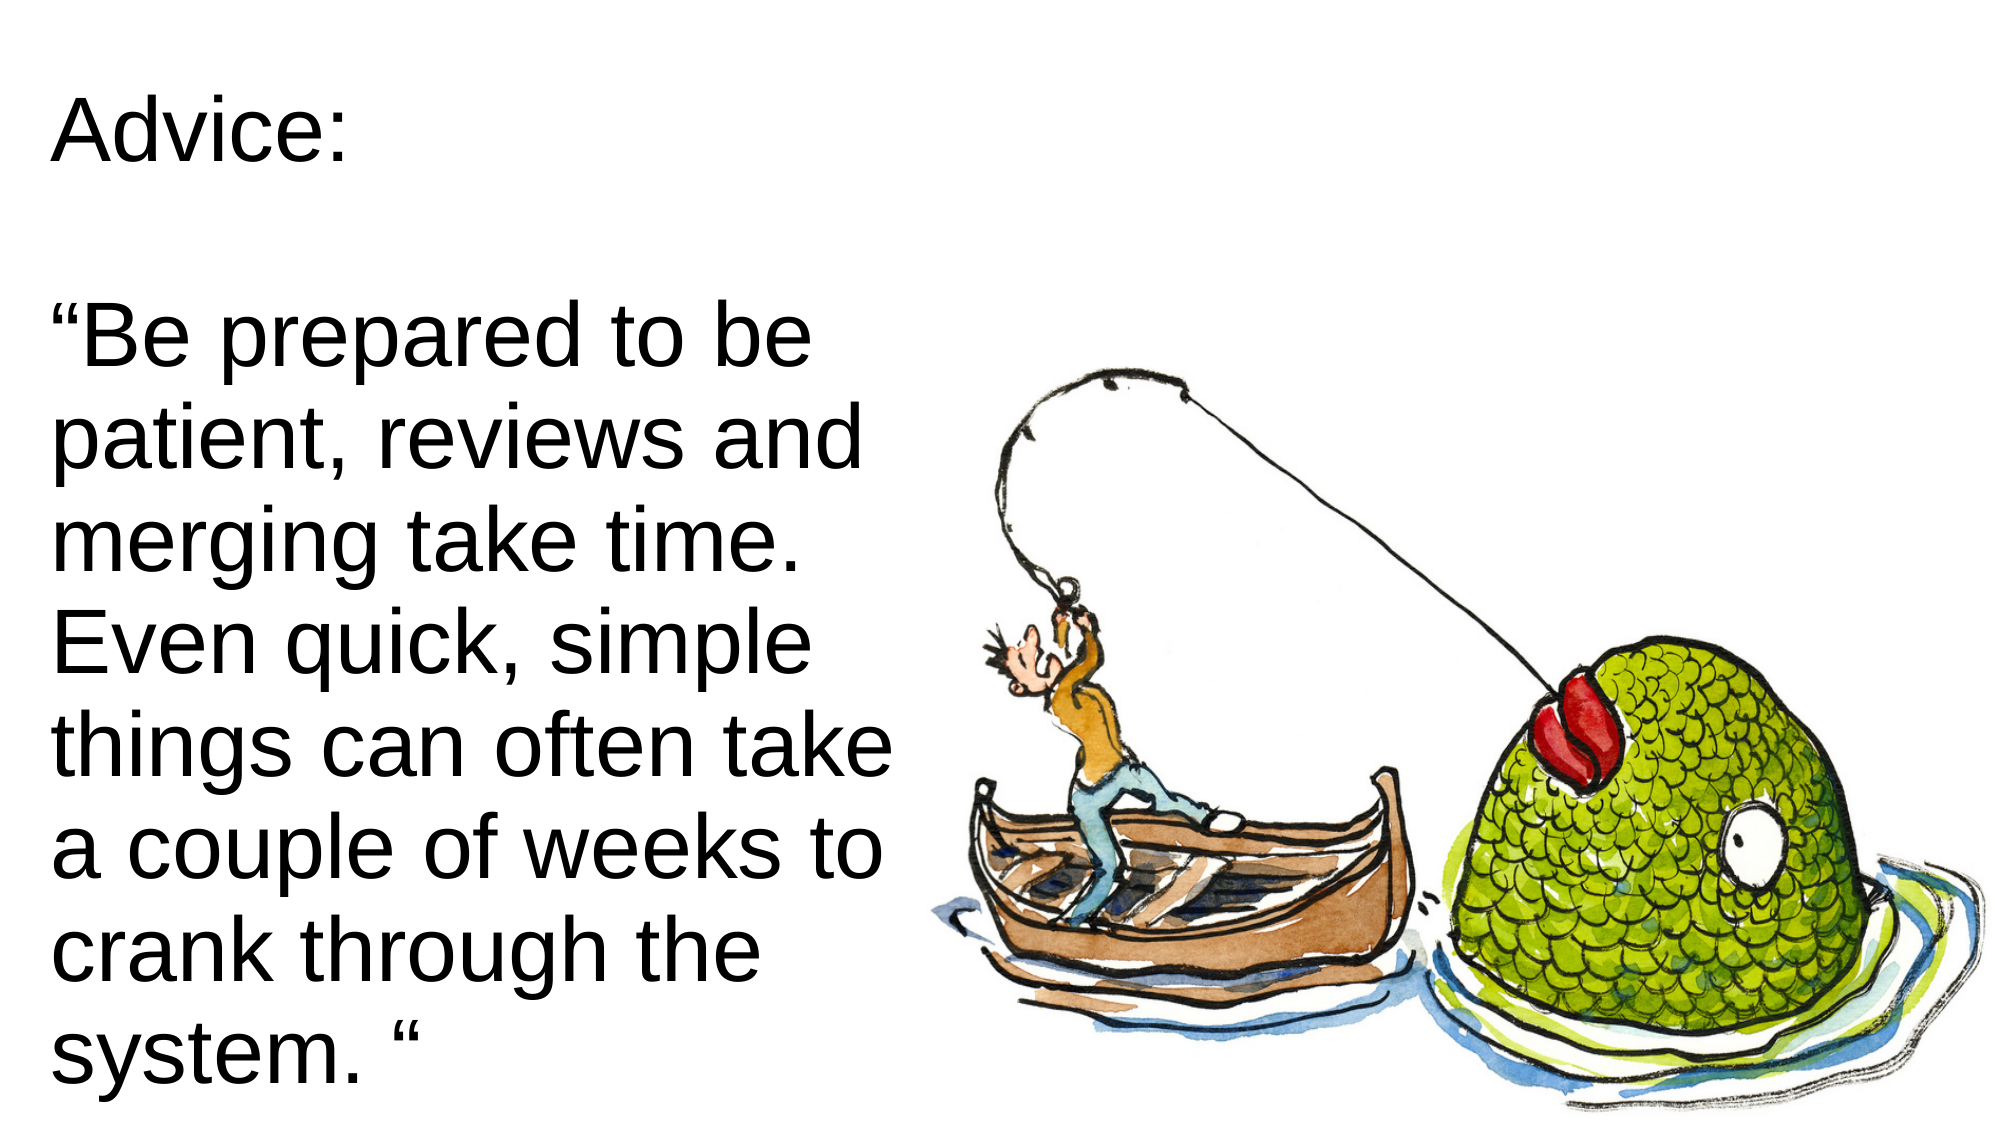

Advice:
“Be prepared to be patient, reviews and merging take time. Even quick, simple things can often take a couple of weeks to crank through the system. “